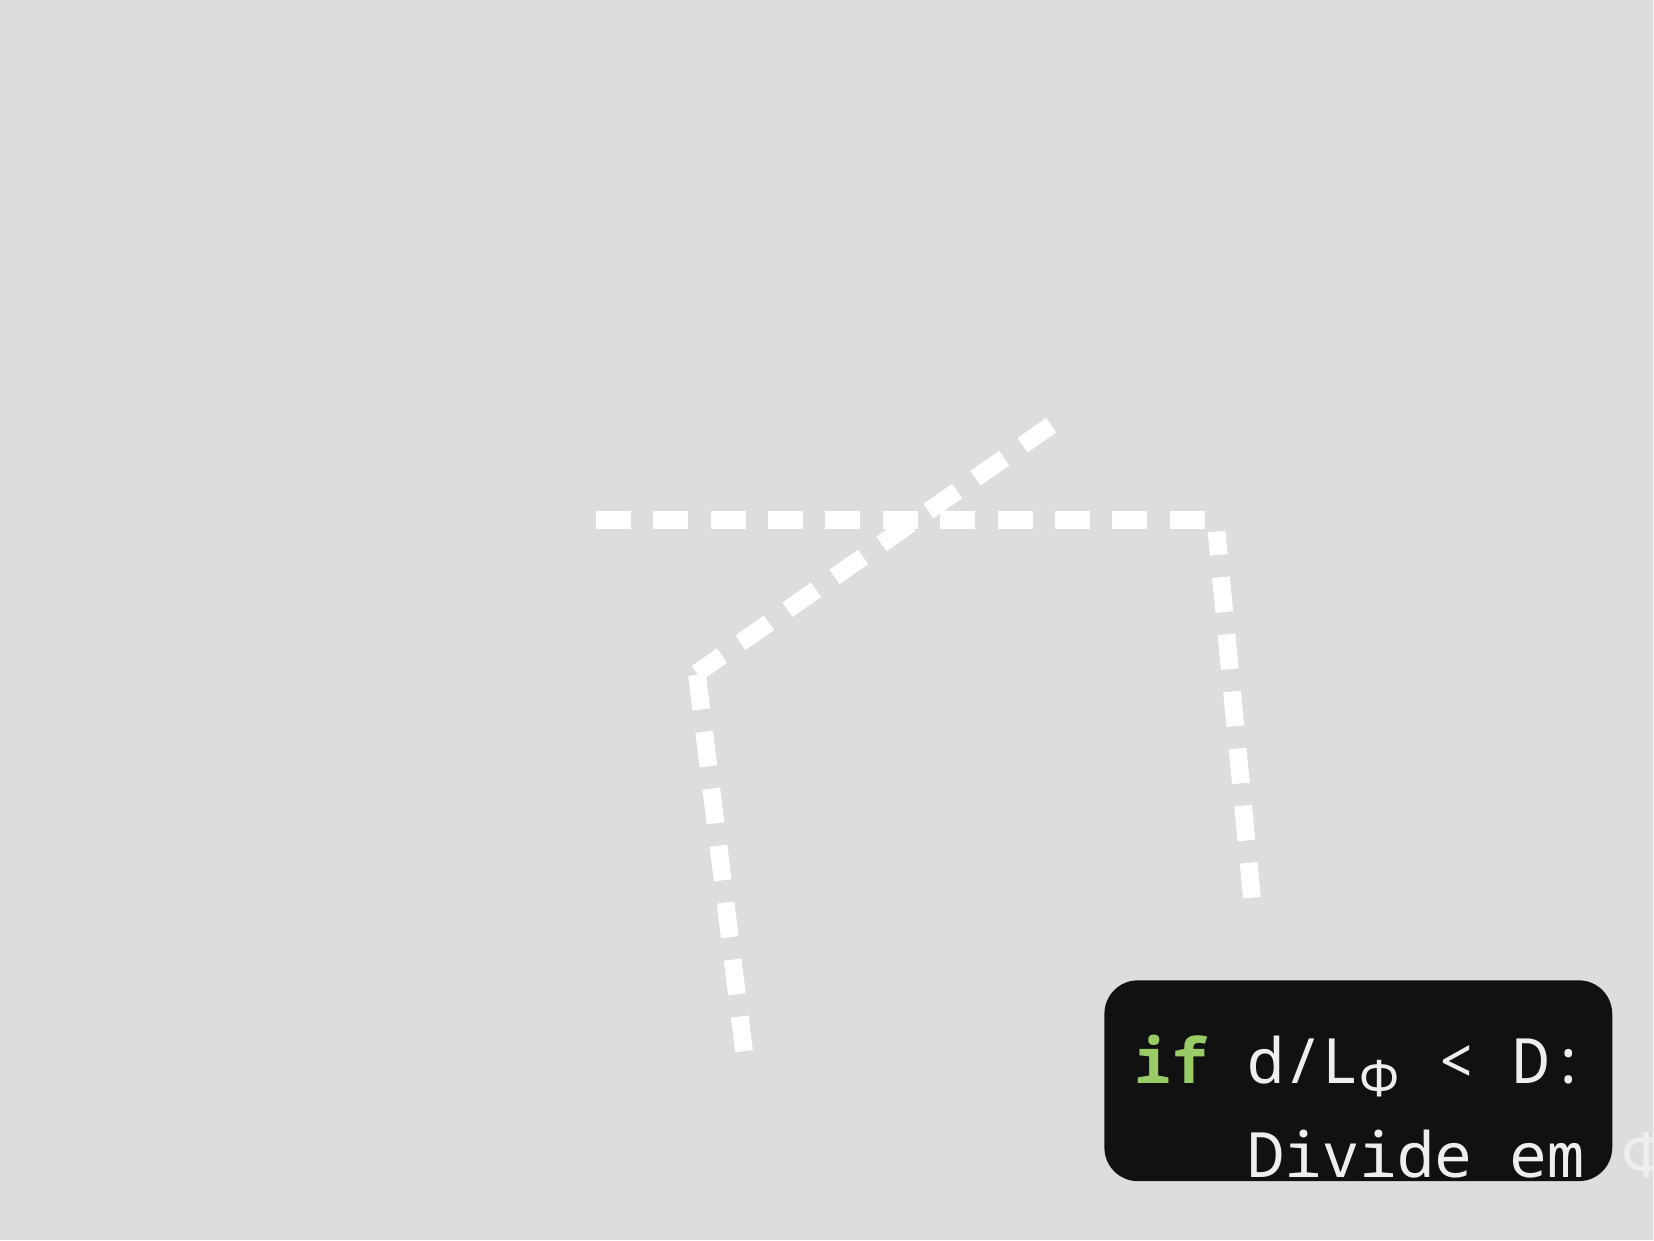

if d/LФ < D:
 Divide em Ф